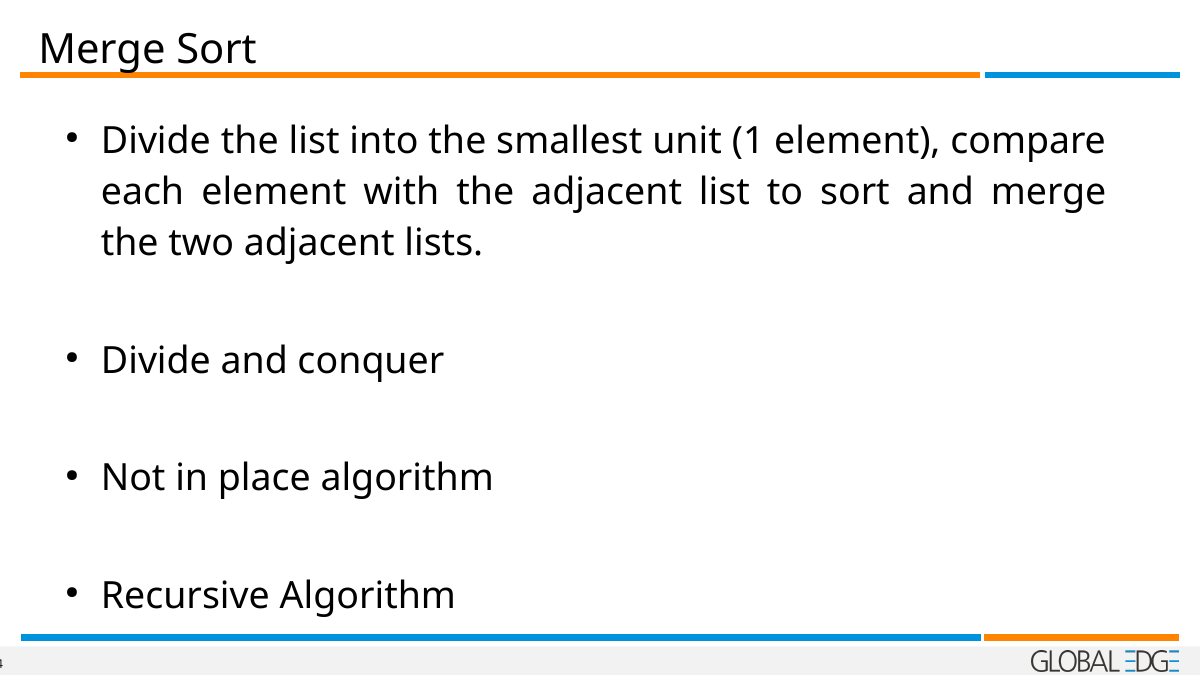

Merge Sort
Divide the list into the smallest unit (1 element), compare each element with the adjacent list to sort and merge the two adjacent lists.
Divide and conquer
Not in place algorithm
Recursive Algorithm